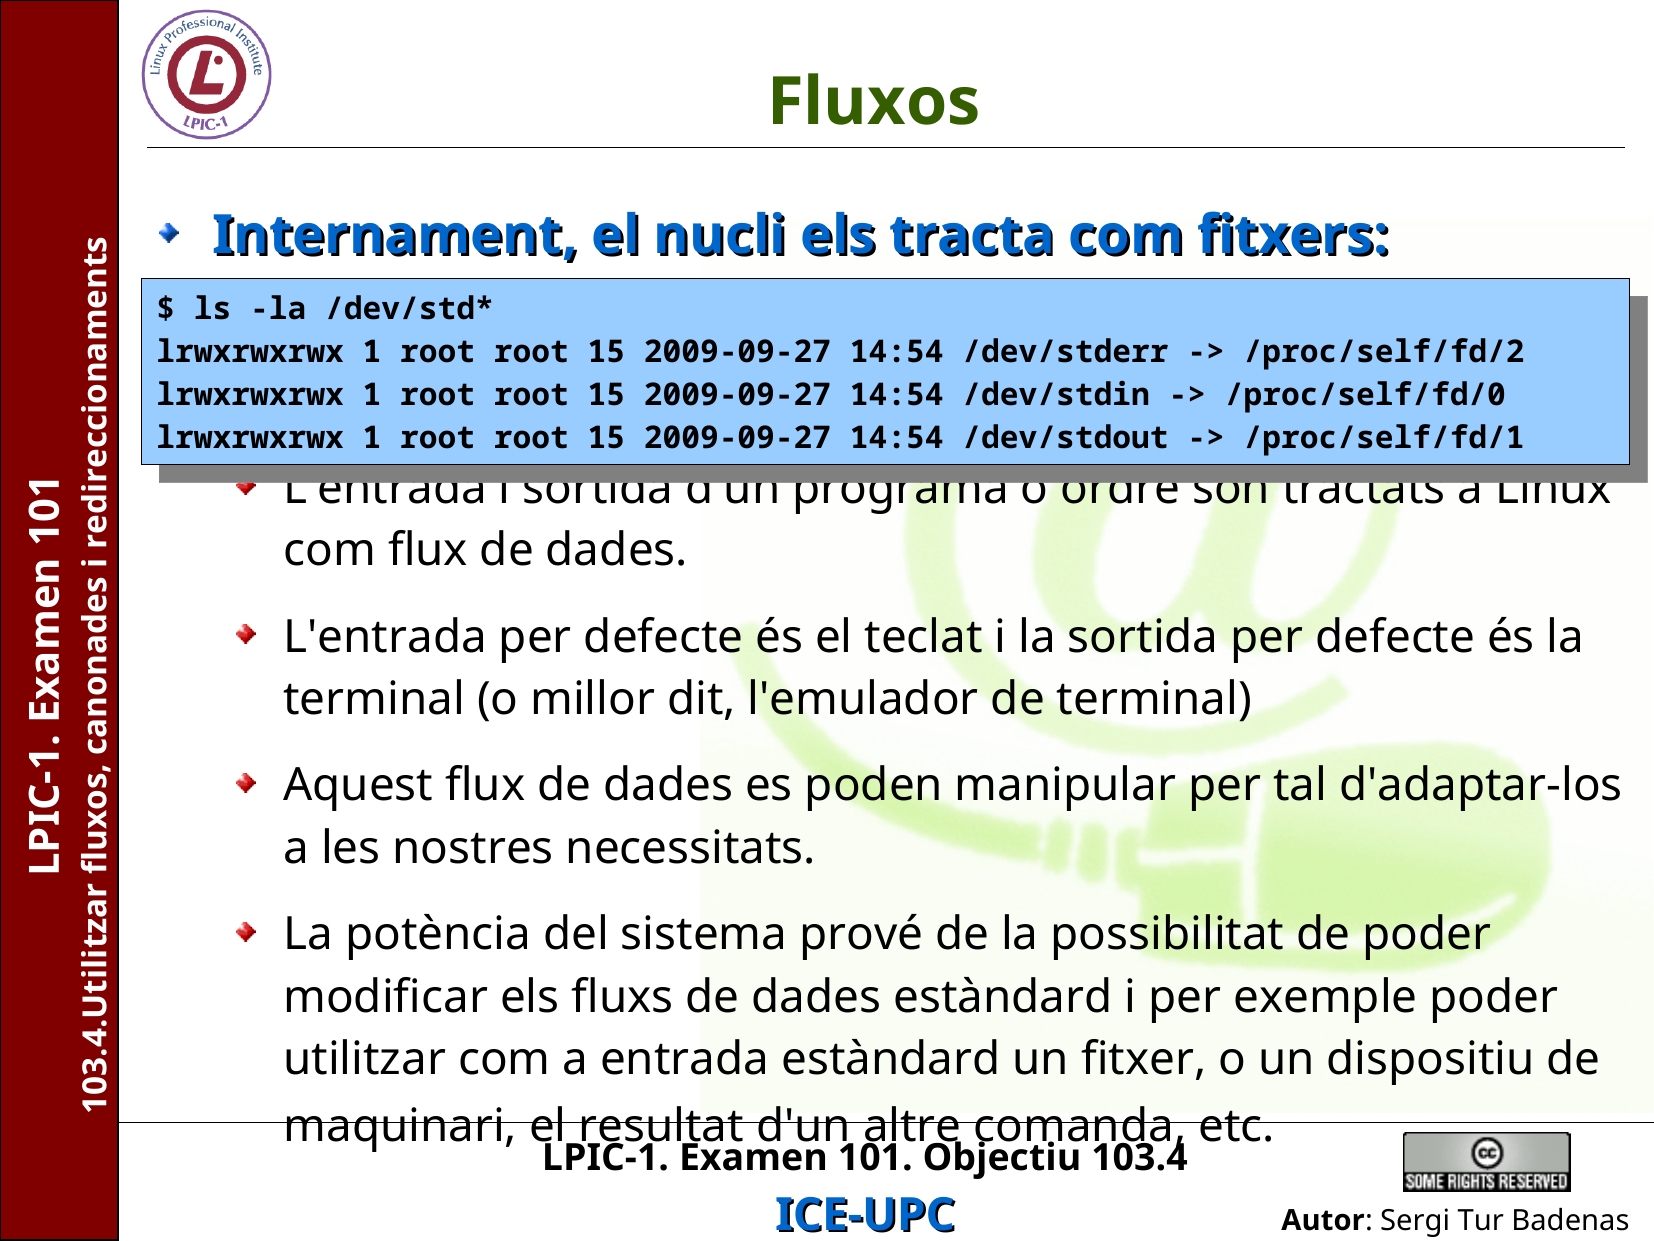

# Fluxos
Internament, el nucli els tracta com fitxers:
L'entrada i sortida d'un programa o ordre són tractats a Linux com flux de dades.
L'entrada per defecte és el teclat i la sortida per defecte és la terminal (o millor dit, l'emulador de terminal)
Aquest flux de dades es poden manipular per tal d'adaptar-los a les nostres necessitats.
La potència del sistema prové de la possibilitat de poder modificar els fluxs de dades estàndard i per exemple poder utilitzar com a entrada estàndard un fitxer, o un dispositiu de maquinari, el resultat d'un altre comanda, etc.
$ ls -la /dev/std*
lrwxrwxrwx 1 root root 15 2009-09-27 14:54 /dev/stderr -> /proc/self/fd/2
lrwxrwxrwx 1 root root 15 2009-09-27 14:54 /dev/stdin -> /proc/self/fd/0
lrwxrwxrwx 1 root root 15 2009-09-27 14:54 /dev/stdout -> /proc/self/fd/1